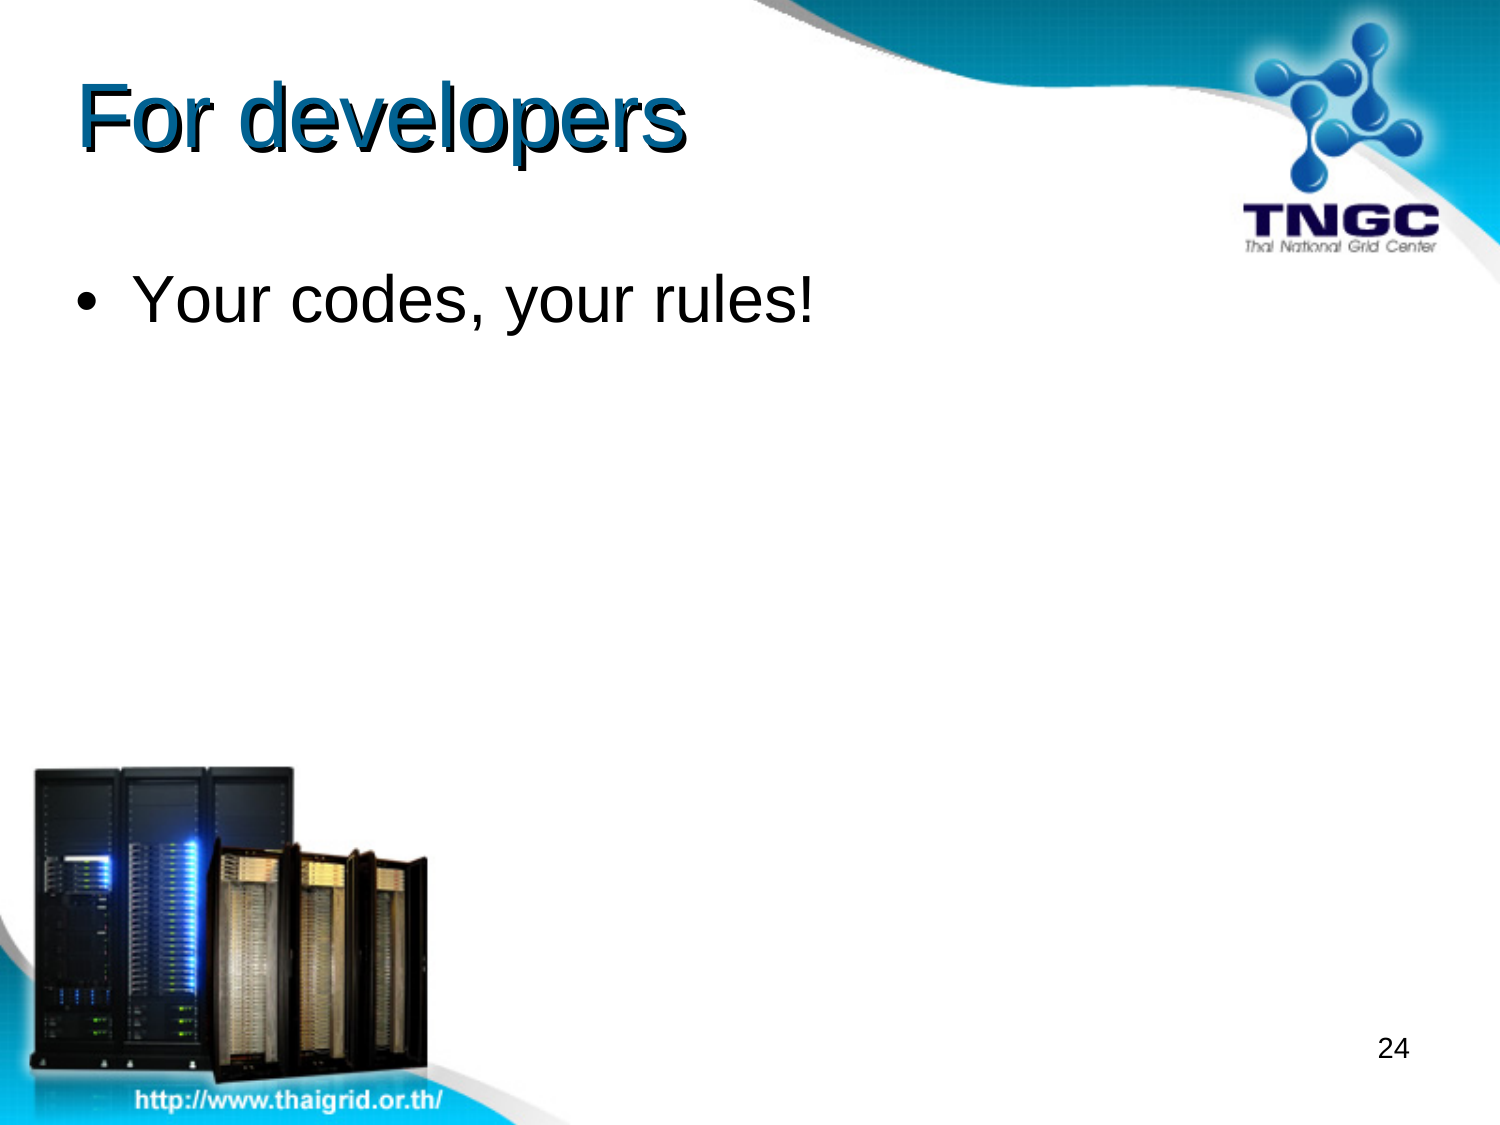

# For developers
Your codes, your rules!
24